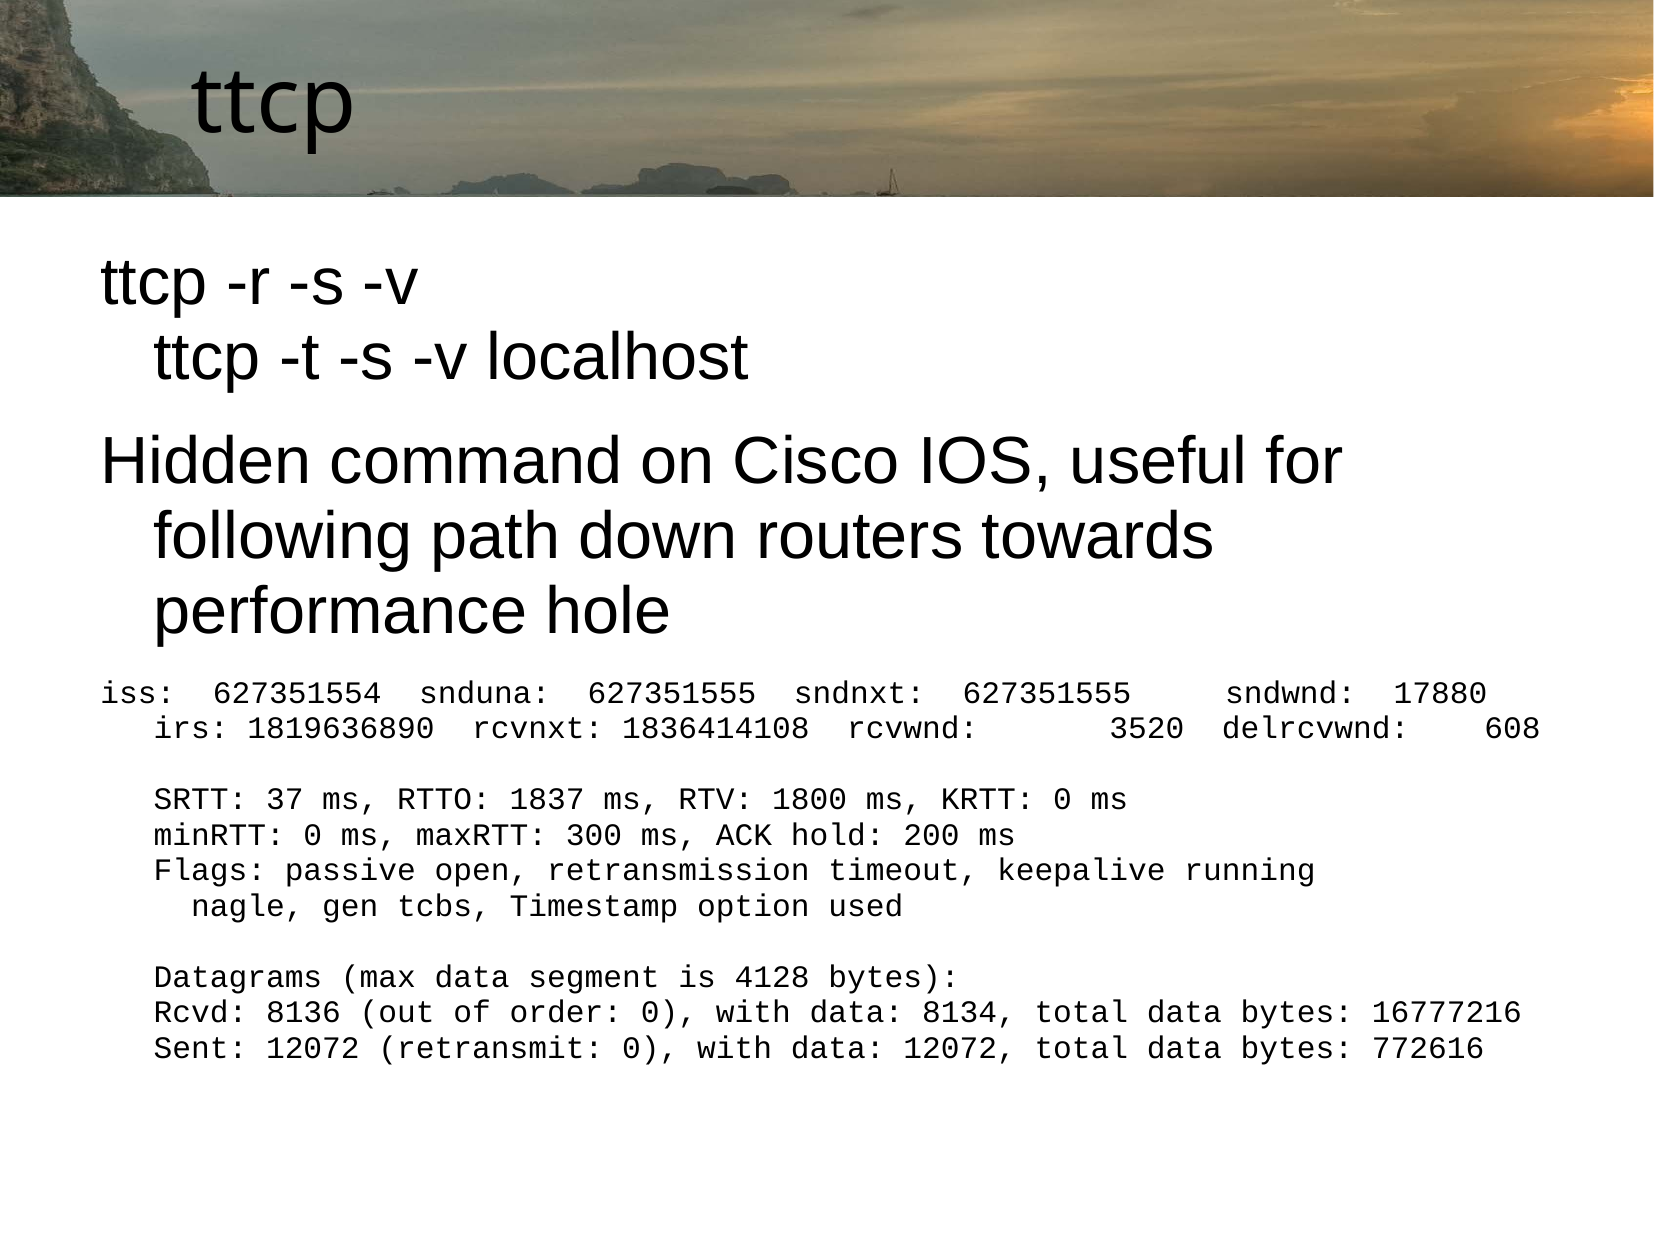

# ttcp
ttcp -r -s -v
ttcp -t -s -v localhost
Hidden command on Cisco IOS, useful for following path down routers towards performance hole
iss: 627351554 snduna: 627351555 sndnxt: 627351555 sndwnd: 17880
irs: 1819636890 rcvnxt: 1836414108 rcvwnd: 3520 delrcvwnd: 608
SRTT: 37 ms, RTTO: 1837 ms, RTV: 1800 ms, KRTT: 0 ms
minRTT: 0 ms, maxRTT: 300 ms, ACK hold: 200 ms
Flags: passive open, retransmission timeout, keepalive running
 nagle, gen tcbs, Timestamp option used
Datagrams (max data segment is 4128 bytes):
Rcvd: 8136 (out of order: 0), with data: 8134, total data bytes: 16777216
Sent: 12072 (retransmit: 0), with data: 12072, total data bytes: 772616